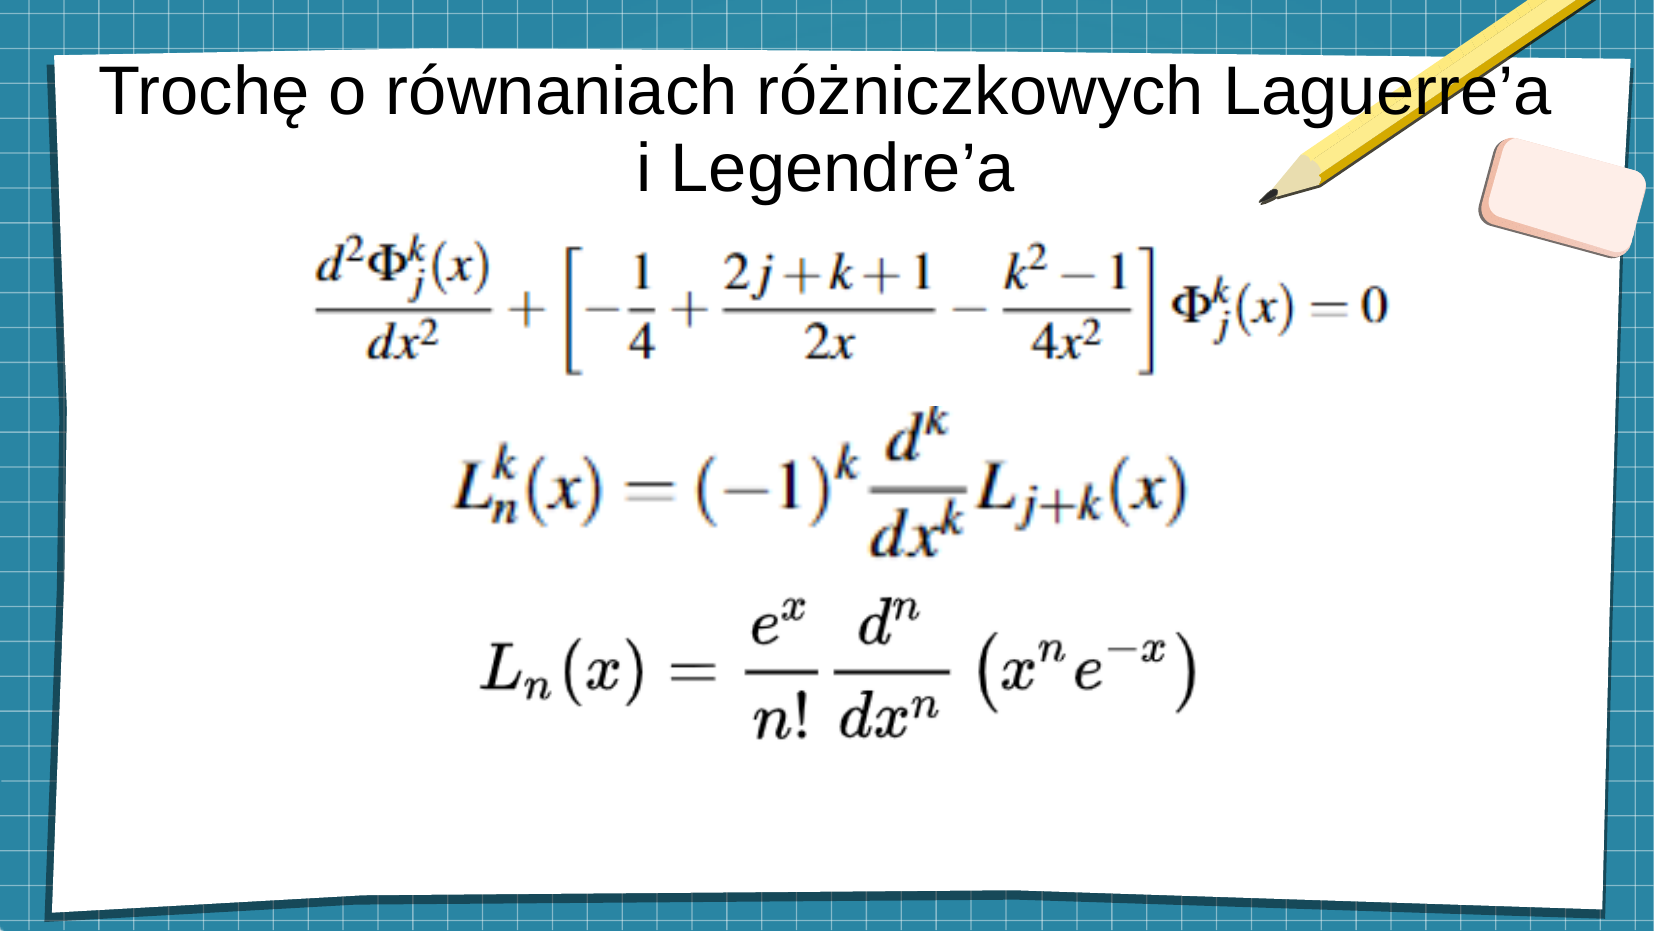

# Trochę o równaniach różniczkowych Laguerre’a i Legendre’a